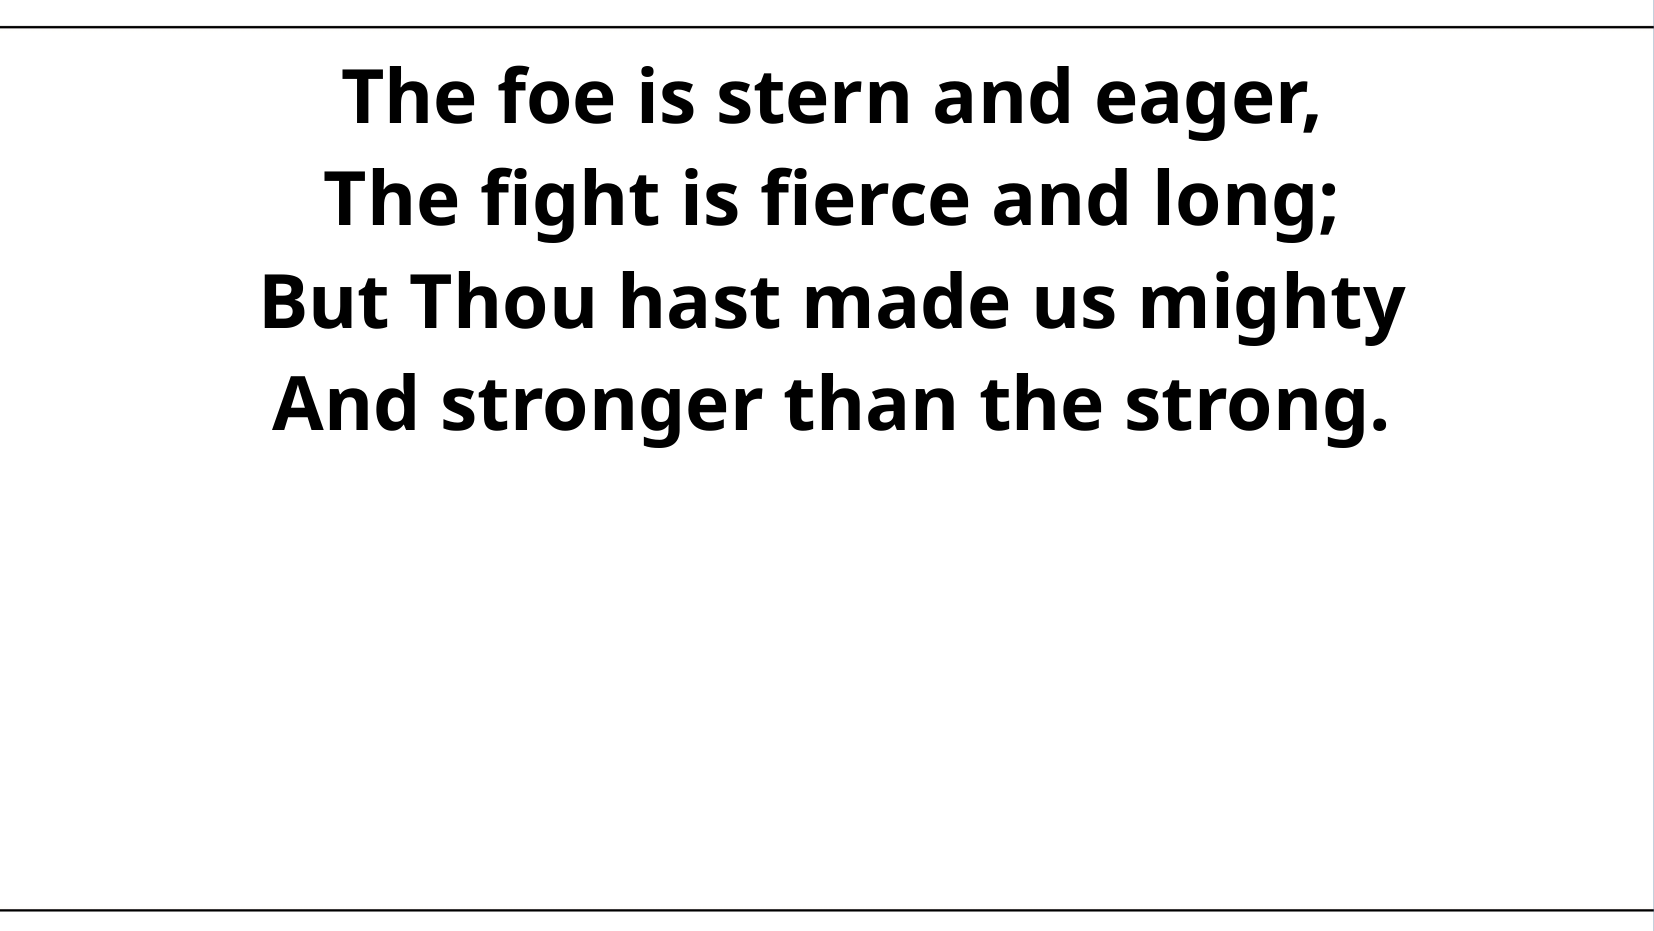

The foe is stern and eager,
The fight is fierce and long;
But Thou hast made us mighty
And stronger than the strong.